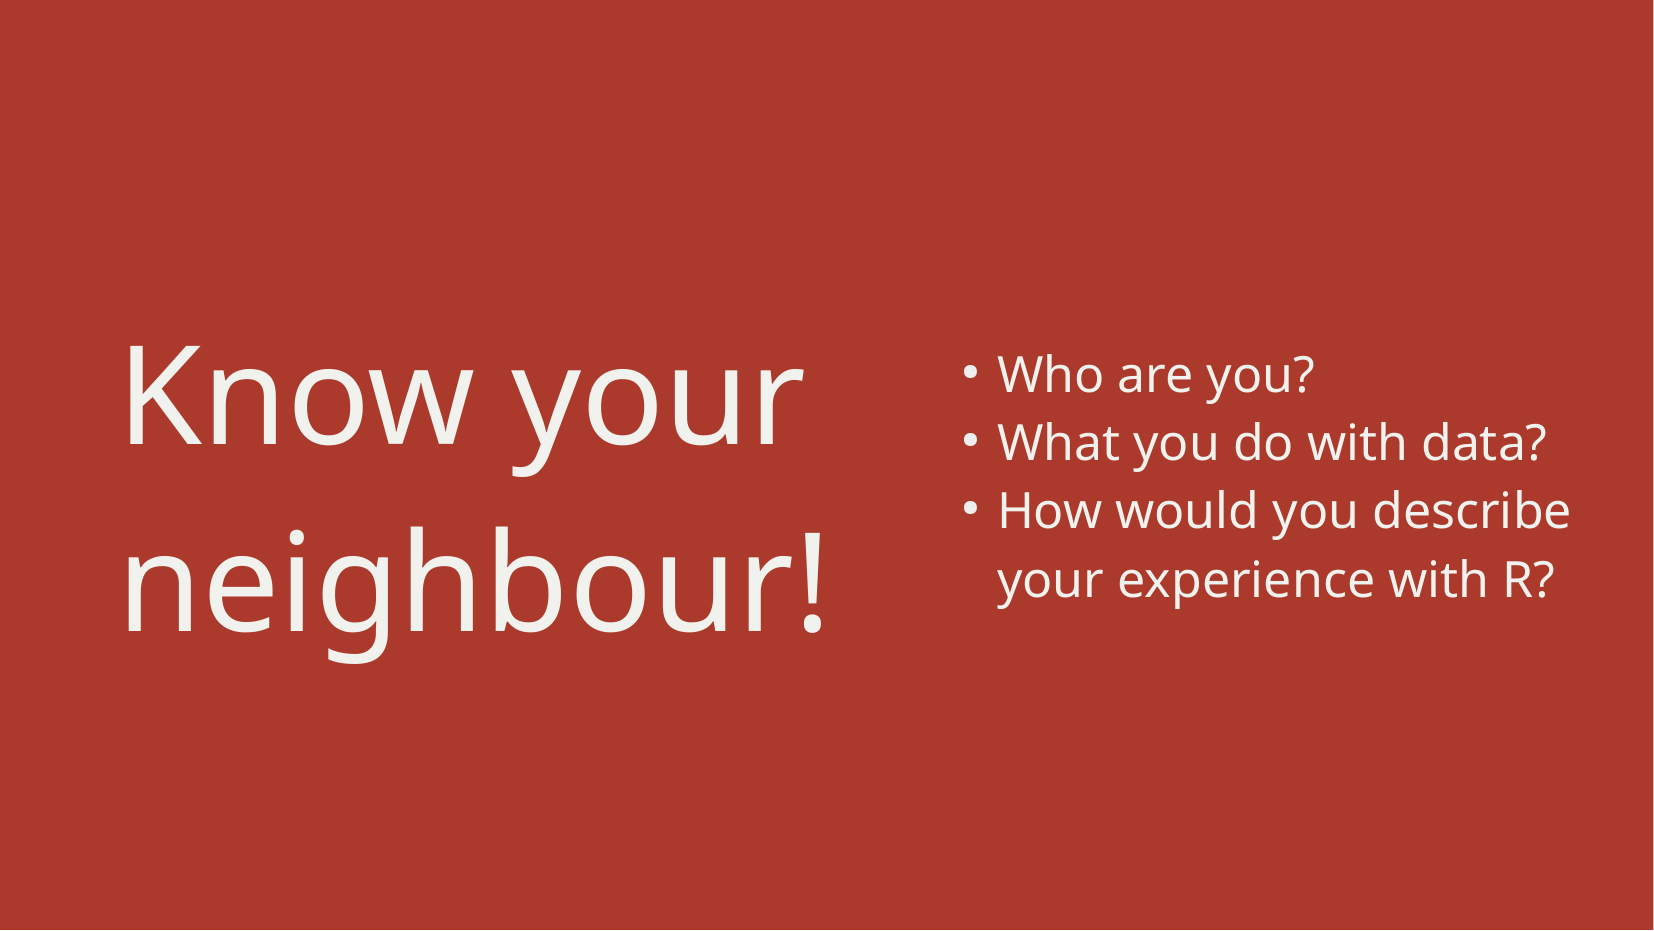

Know your
neighbour!
Who are you?
What you do with data?
How would you describe your experience with R?